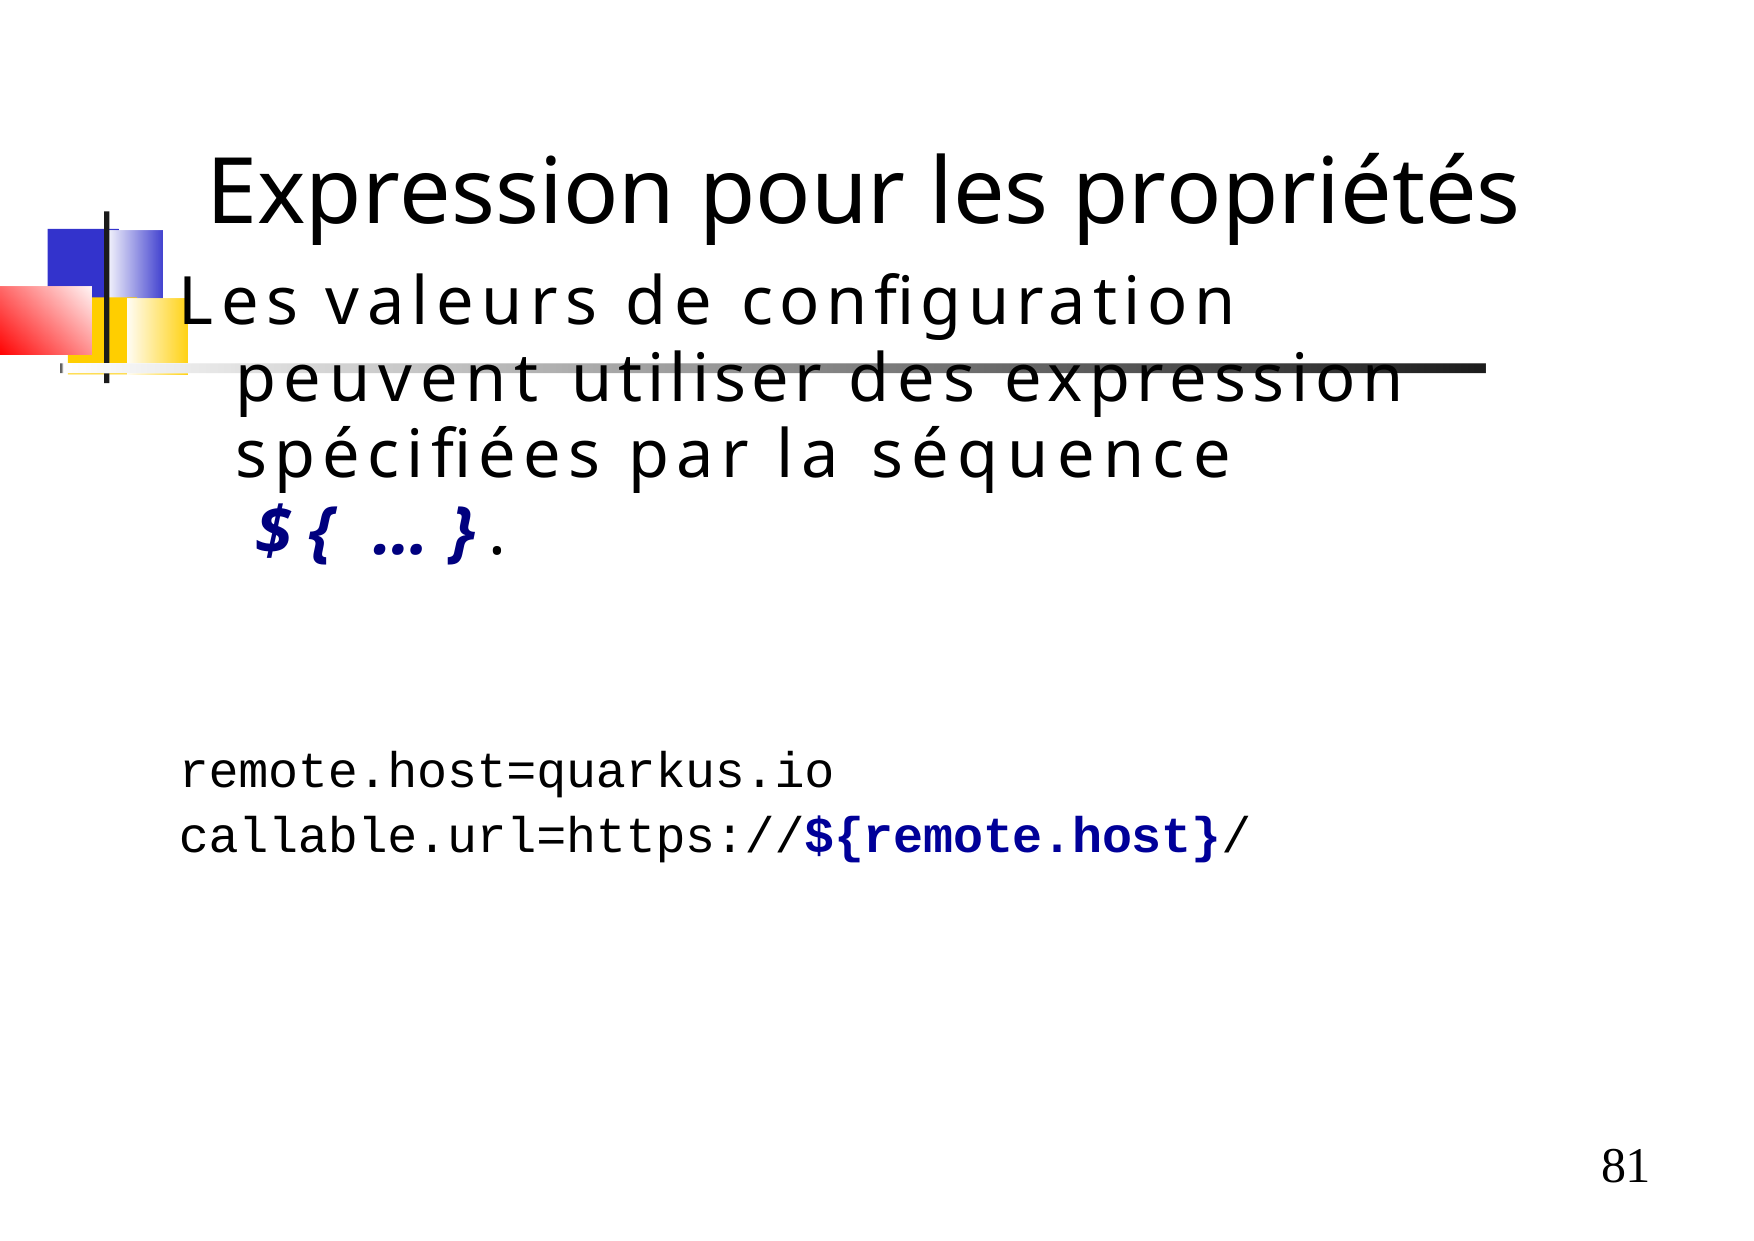

# Expression pour les propriétés
Les valeurs de configuration peuvent utiliser des expression spécifiées par la séquence
 ${ … }.
remote.host=quarkus.io callable.url=https://${remote.host}/
81